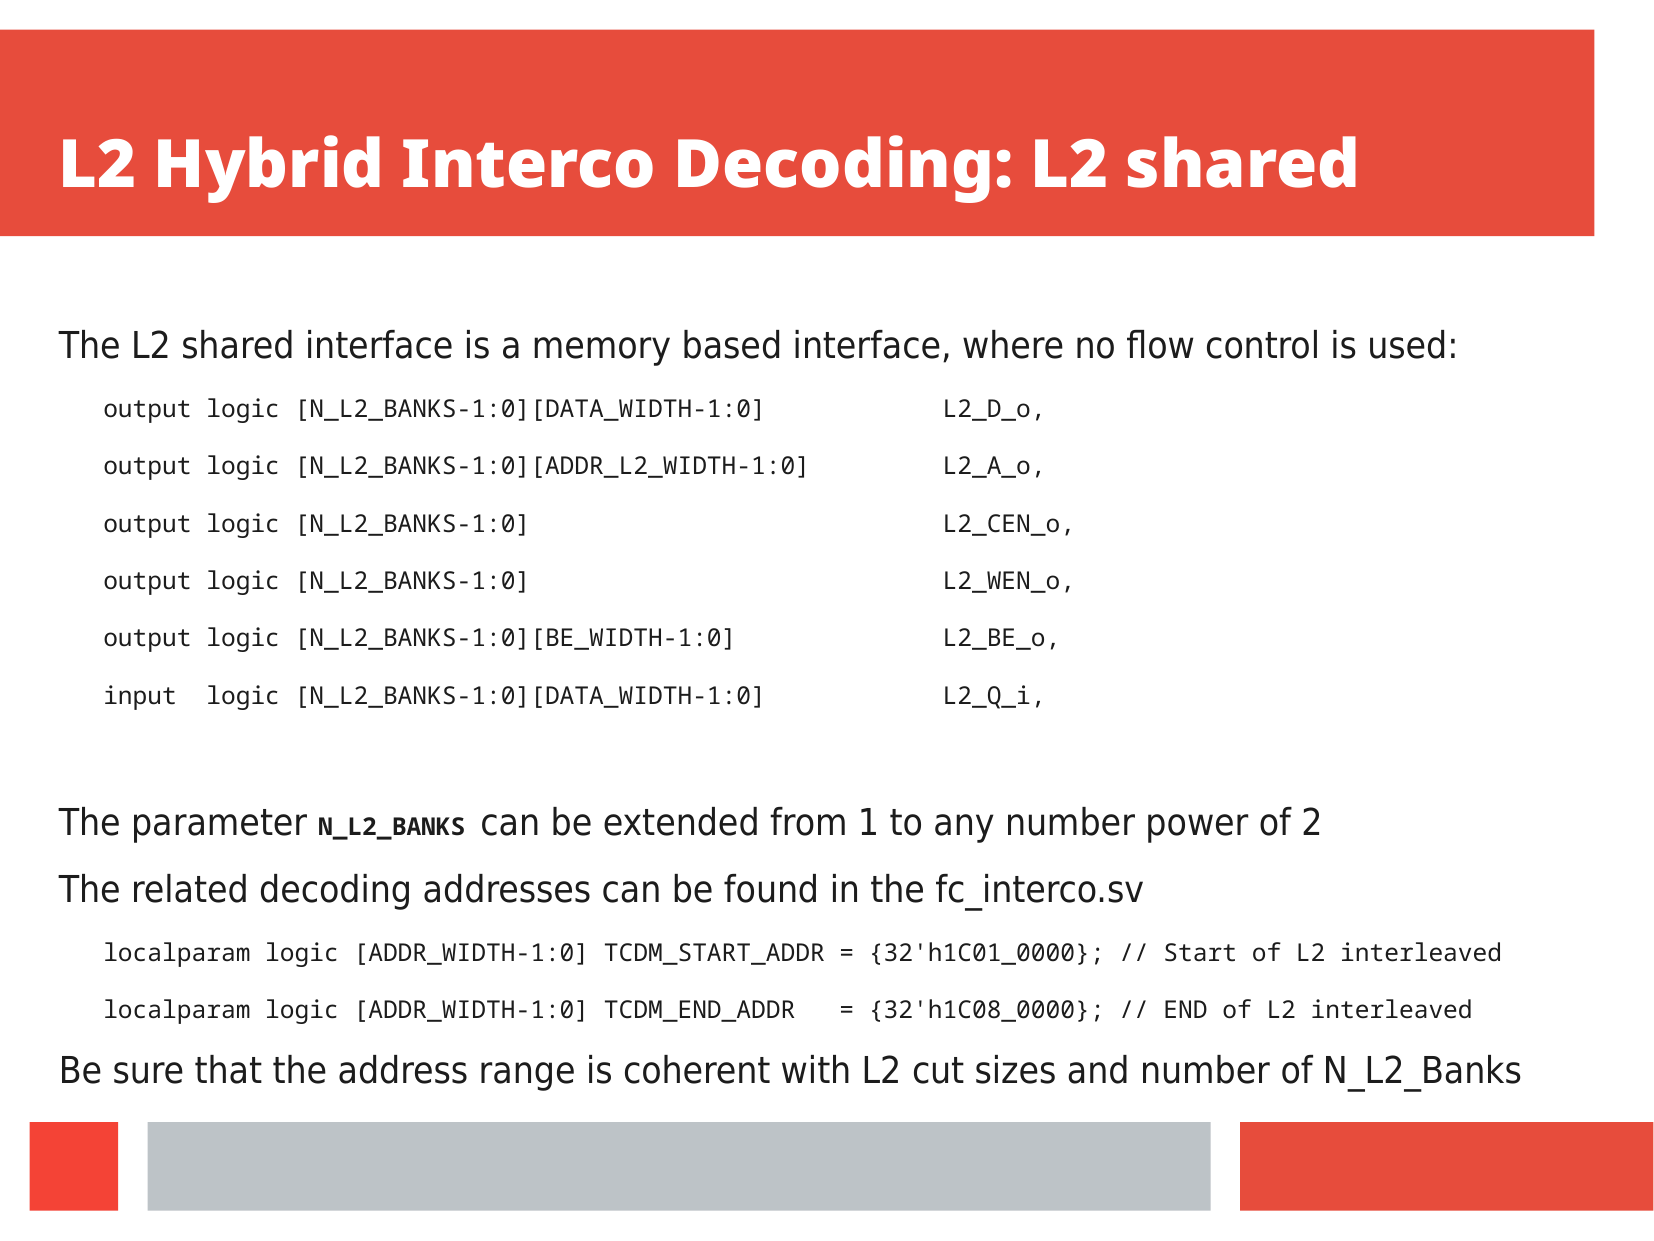

# L2 Hybrid Interco Decoding: L2 shared
The L2 shared interface is a memory based interface, where no flow control is used:
 output logic [N_L2_BANKS-1:0][DATA_WIDTH-1:0] L2_D_o,
 output logic [N_L2_BANKS-1:0][ADDR_L2_WIDTH-1:0] L2_A_o,
 output logic [N_L2_BANKS-1:0] L2_CEN_o,
 output logic [N_L2_BANKS-1:0] L2_WEN_o,
 output logic [N_L2_BANKS-1:0][BE_WIDTH-1:0] L2_BE_o,
 input logic [N_L2_BANKS-1:0][DATA_WIDTH-1:0] L2_Q_i,
The parameter N_L2_BANKS can be extended from 1 to any number power of 2
The related decoding addresses can be found in the fc_interco.sv
 localparam logic [ADDR_WIDTH-1:0] TCDM_START_ADDR = {32'h1C01_0000}; // Start of L2 interleaved
 localparam logic [ADDR_WIDTH-1:0] TCDM_END_ADDR = {32'h1C08_0000}; // END of L2 interleaved
Be sure that the address range is coherent with L2 cut sizes and number of N_L2_Banks